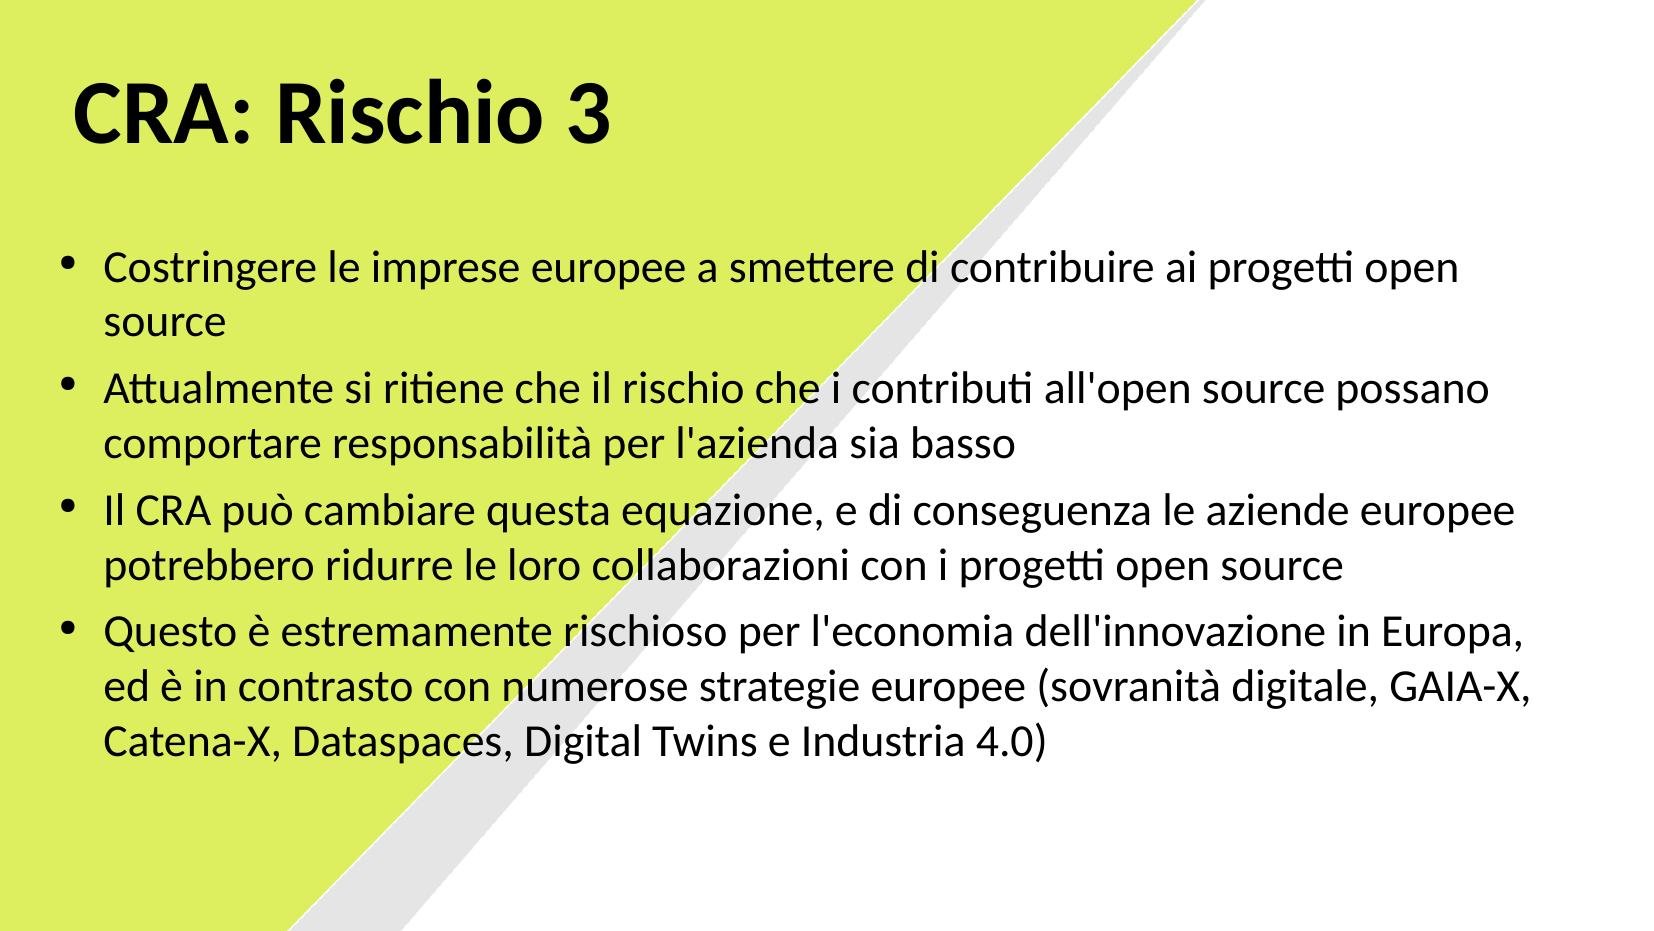

# CRA: Rischio 3
Costringere le imprese europee a smettere di contribuire ai progetti open source
Attualmente si ritiene che il rischio che i contributi all'open source possano comportare responsabilità per l'azienda sia basso
Il CRA può cambiare questa equazione, e di conseguenza le aziende europee potrebbero ridurre le loro collaborazioni con i progetti open source
Questo è estremamente rischioso per l'economia dell'innovazione in Europa, ed è in contrasto con numerose strategie europee (sovranità digitale, GAIA-X, Catena-X, Dataspaces, Digital Twins e Industria 4.0)